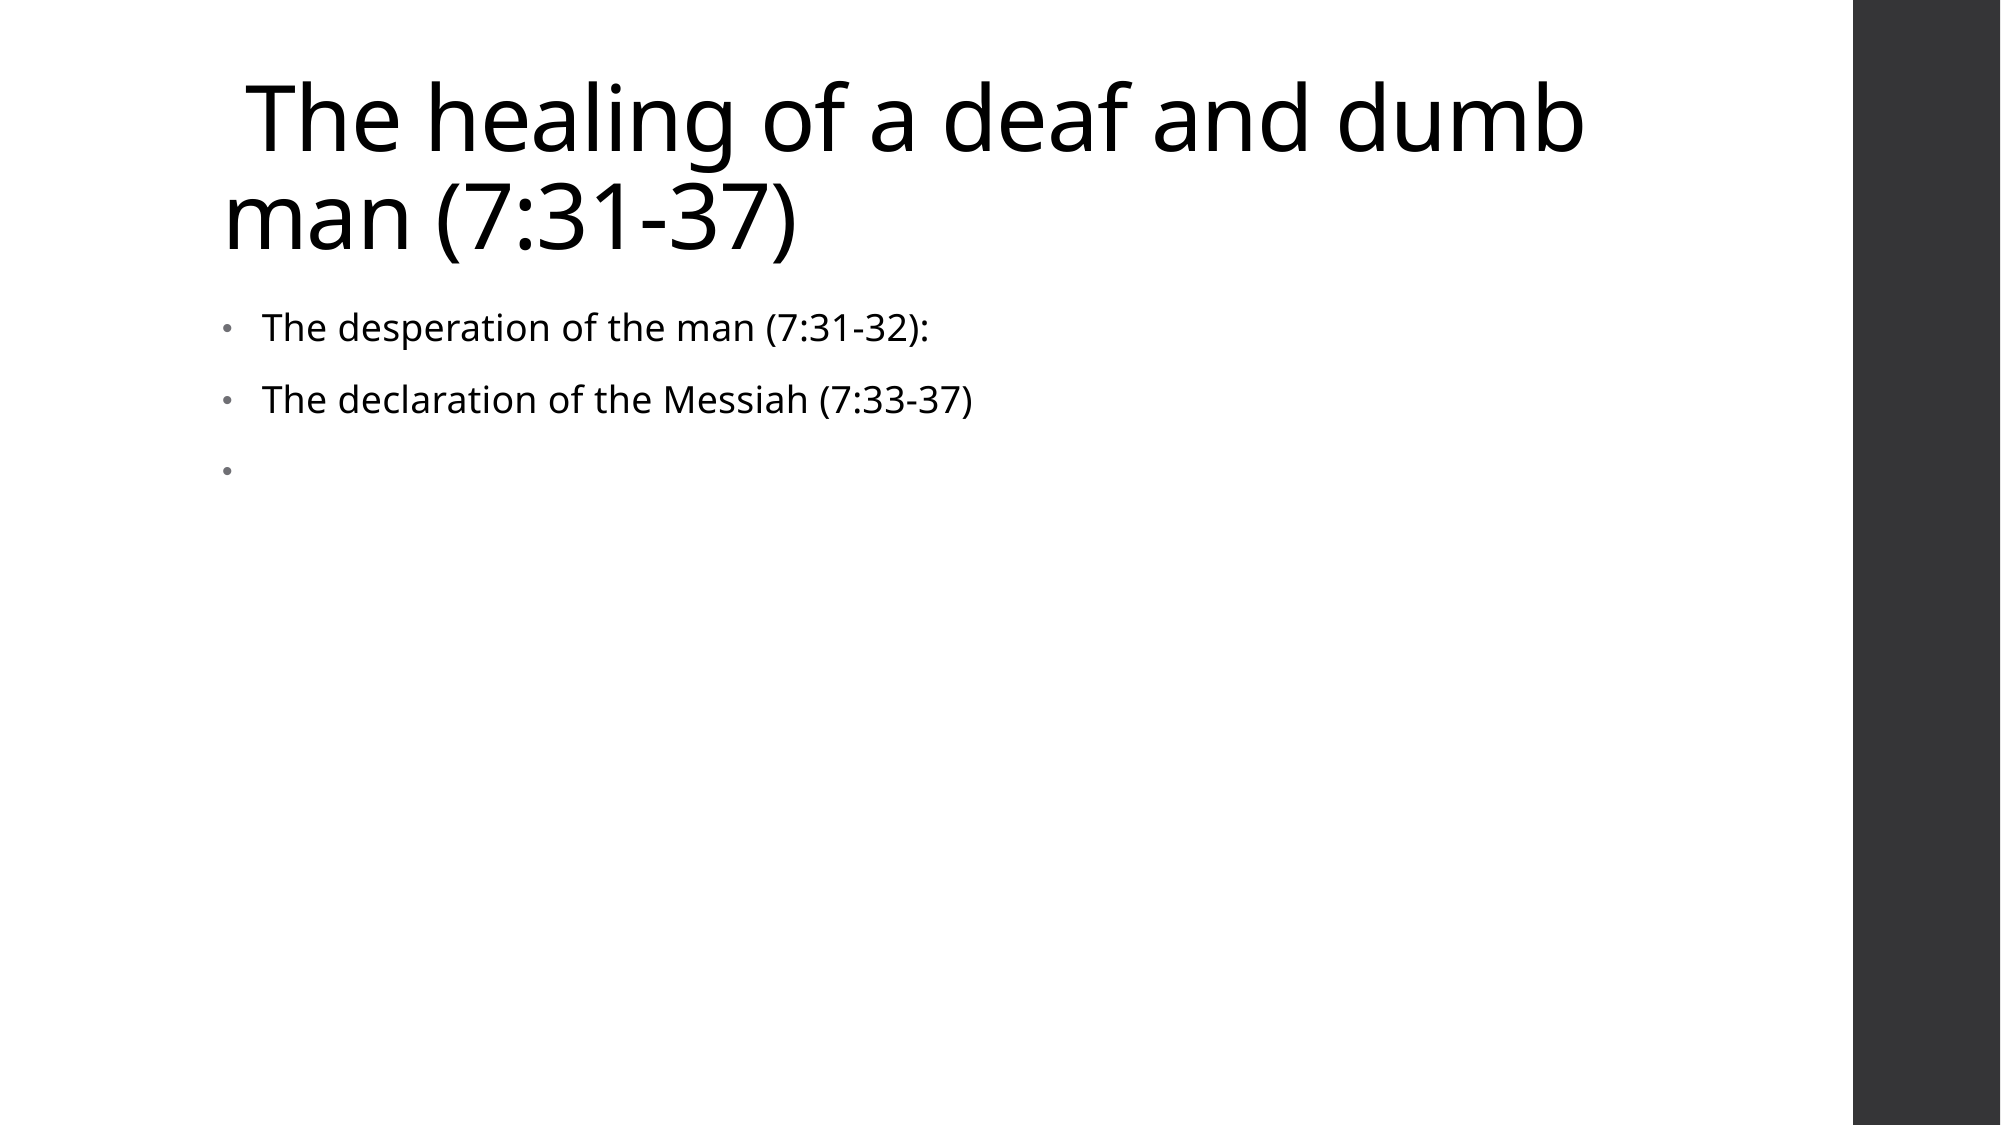

# The healing of a deaf and dumb man (7:31-37)
 The desperation of the man (7:31-32):
 The declaration of the Messiah (7:33-37)